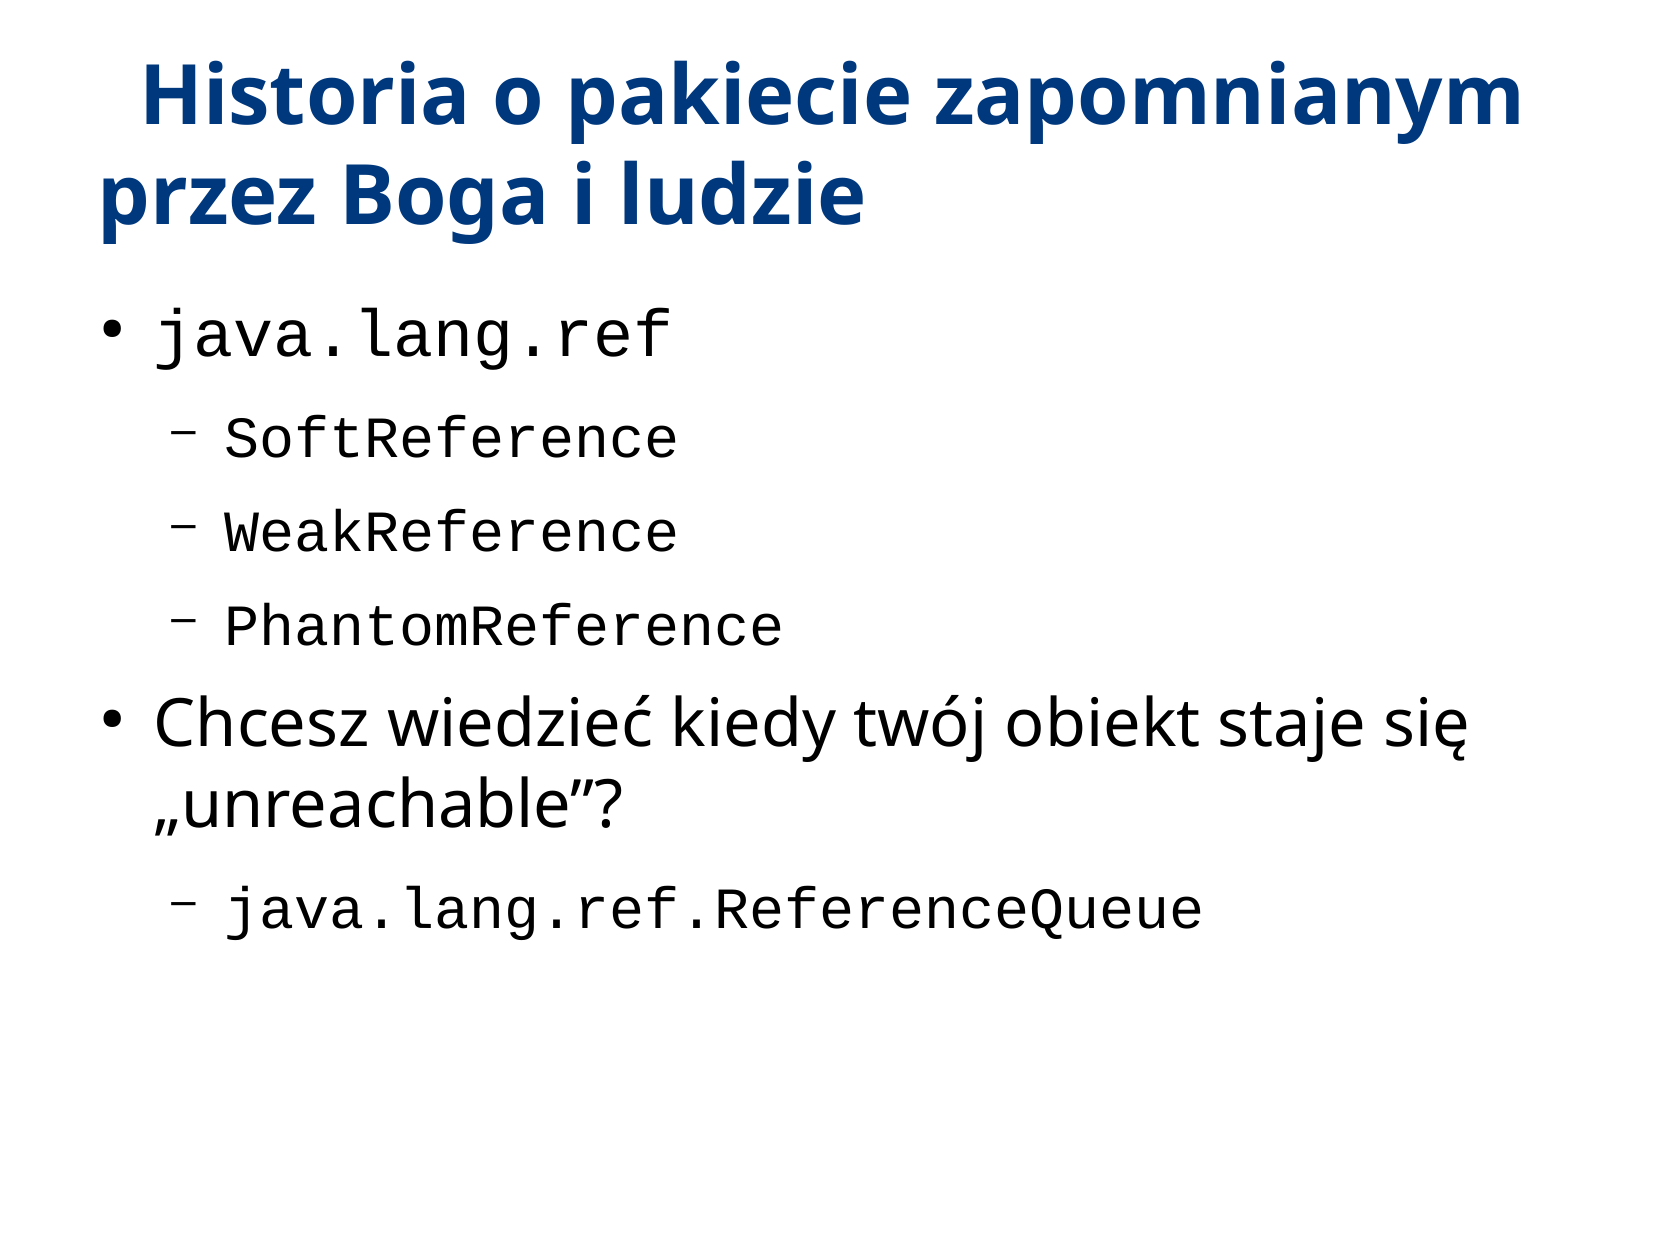

# Historia o pakiecie zapomnianym przez Boga i ludzie
java.lang.ref
SoftReference
WeakReference
PhantomReference
Chcesz wiedzieć kiedy twój obiekt staje się „unreachable”?
java.lang.ref.ReferenceQueue